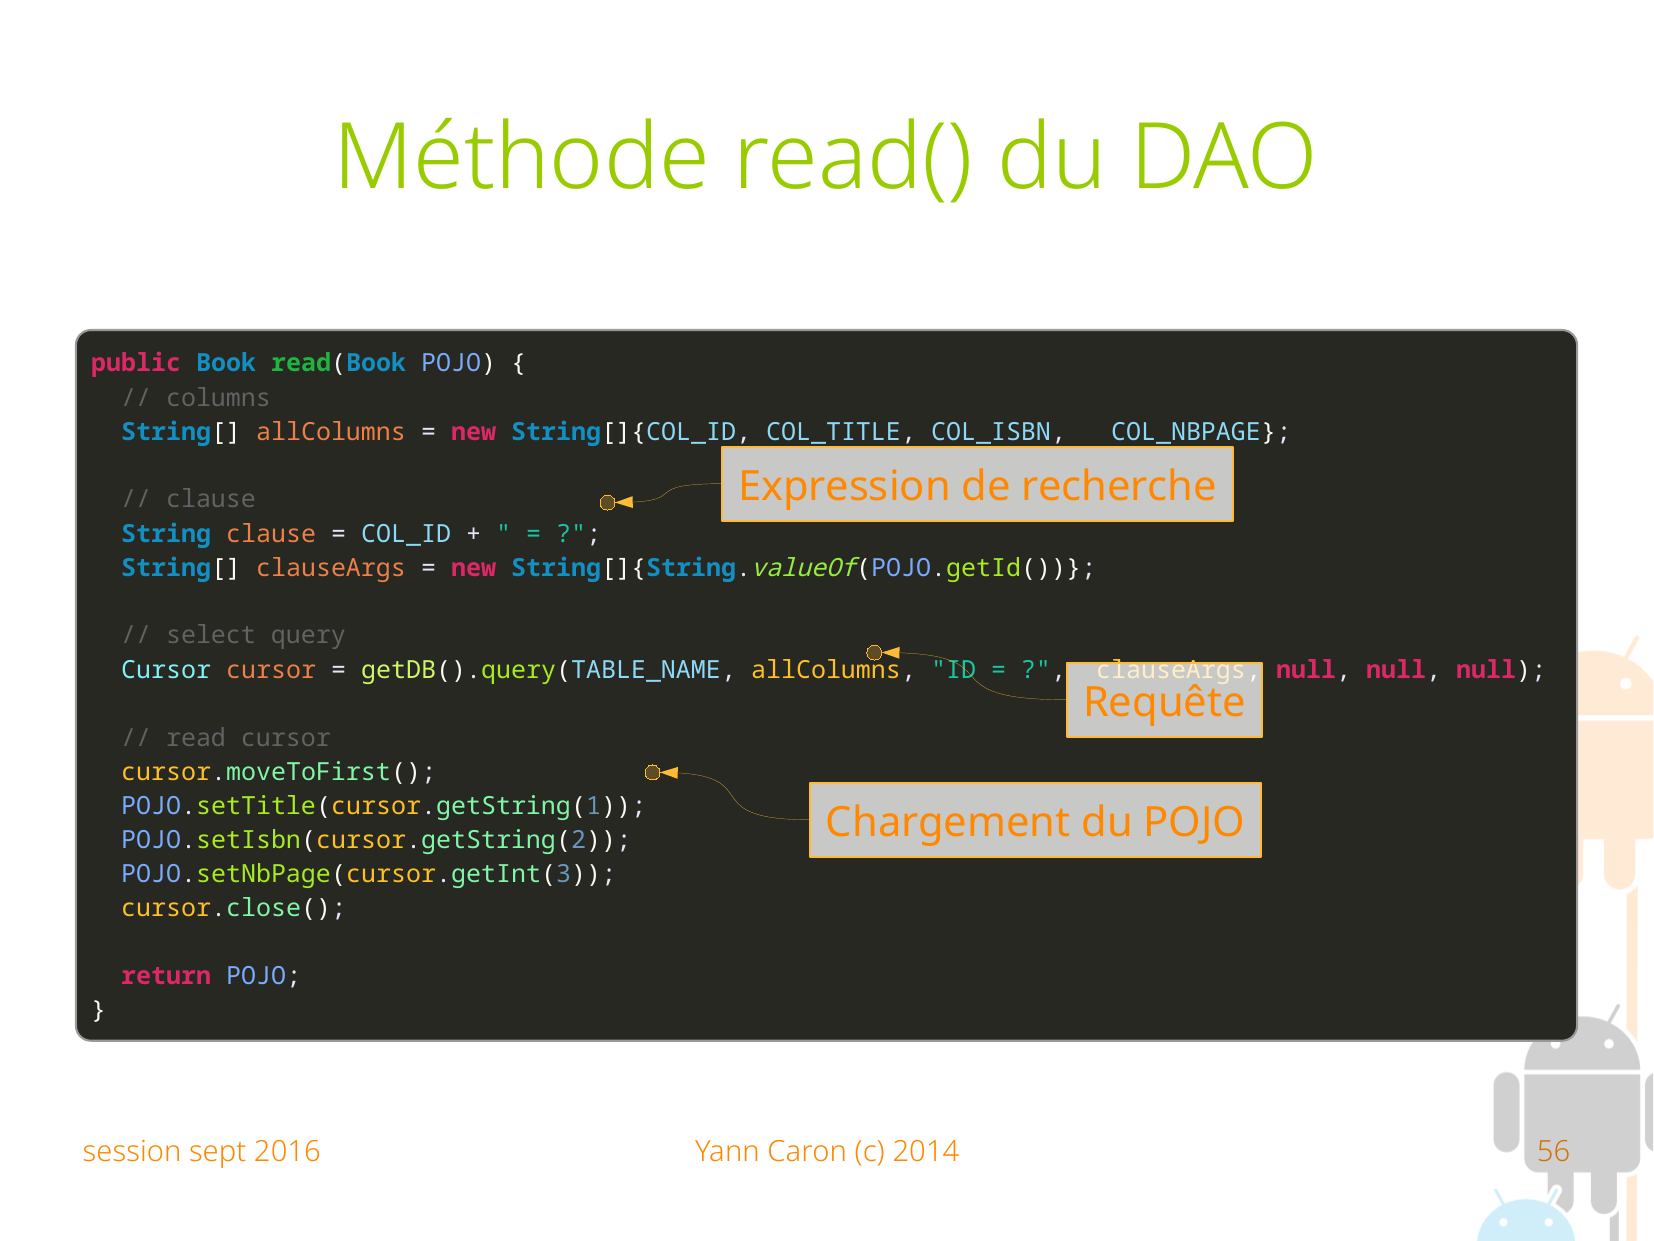

# Méthode read() du DAO
public Book read(Book POJO) {
 // columns
 String[] allColumns = new String[]{COL_ID, COL_TITLE, COL_ISBN, COL_NBPAGE};
 // clause
 String clause = COL_ID + " = ?";
 String[] clauseArgs = new String[]{String.valueOf(POJO.getId())};
 // select query
 Cursor cursor = getDB().query(TABLE_NAME, allColumns, "ID = ?", clauseArgs, null, null, null);
 // read cursor
 cursor.moveToFirst();
 POJO.setTitle(cursor.getString(1));
 POJO.setIsbn(cursor.getString(2));
 POJO.setNbPage(cursor.getInt(3));
 cursor.close();
 return POJO;
}
Expression de recherche
Requête
Chargement du POJO
session sept 2016
Yann Caron (c) 2014
56